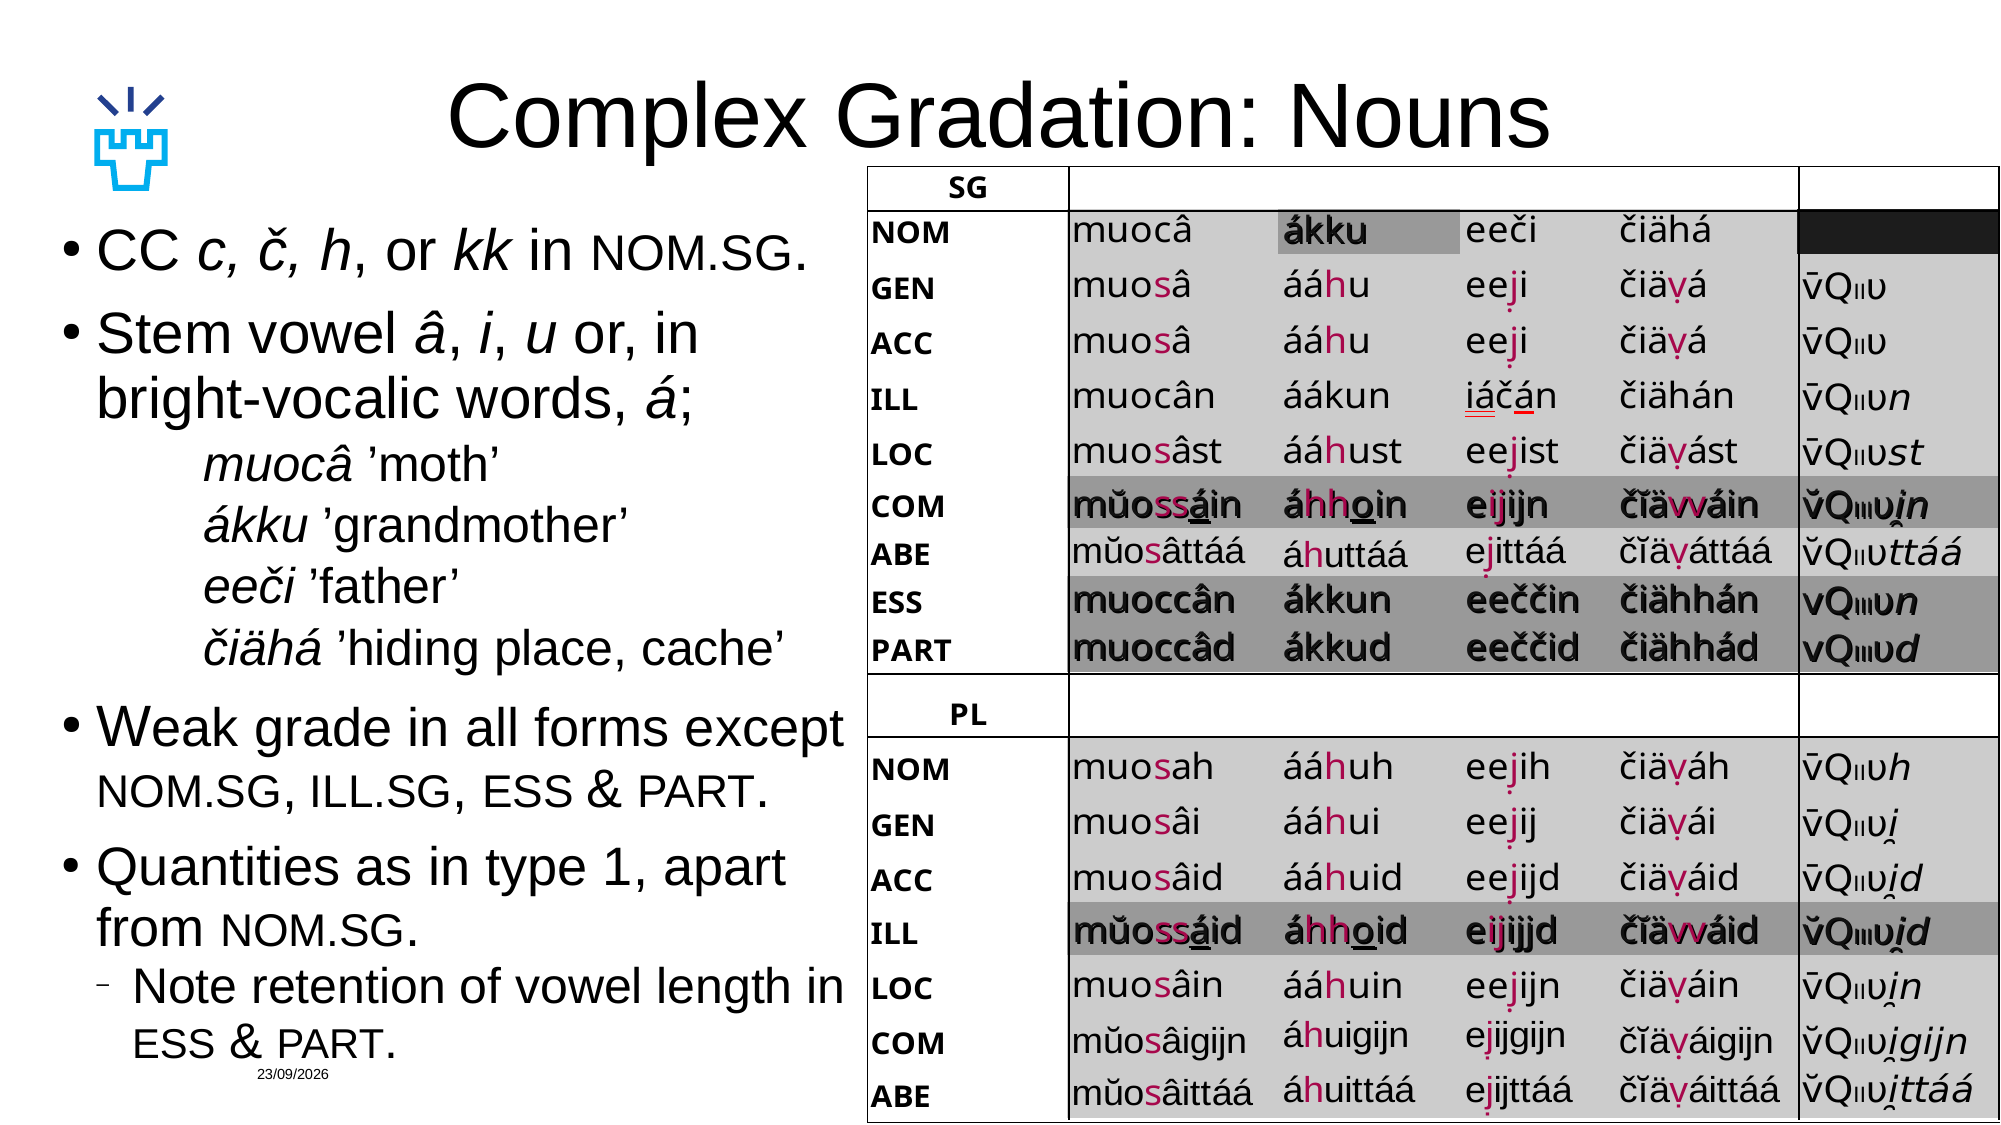

# Complex Gradation: Nouns
CC c, č, h, or kk in NOM.SG.
Stem vowel â, i, u or, in
bright-vocalic words, á;
muocâ ’moth’
ákku ’grandmother’
eeči ’father’
čiähá ’hiding place, cache’
Weak grade in all forms except NOM.SG, ILL.SG, ESS & PART.
Quantities as in type 1, apart
from NOM.SG.
Note retention of vowel length in ESS & PART.
https://github.com/tkoukkar/anaraskiela/blob/master/Koukkari_Tuomas-CIFUXIII-oovdanpyehtim.pdf